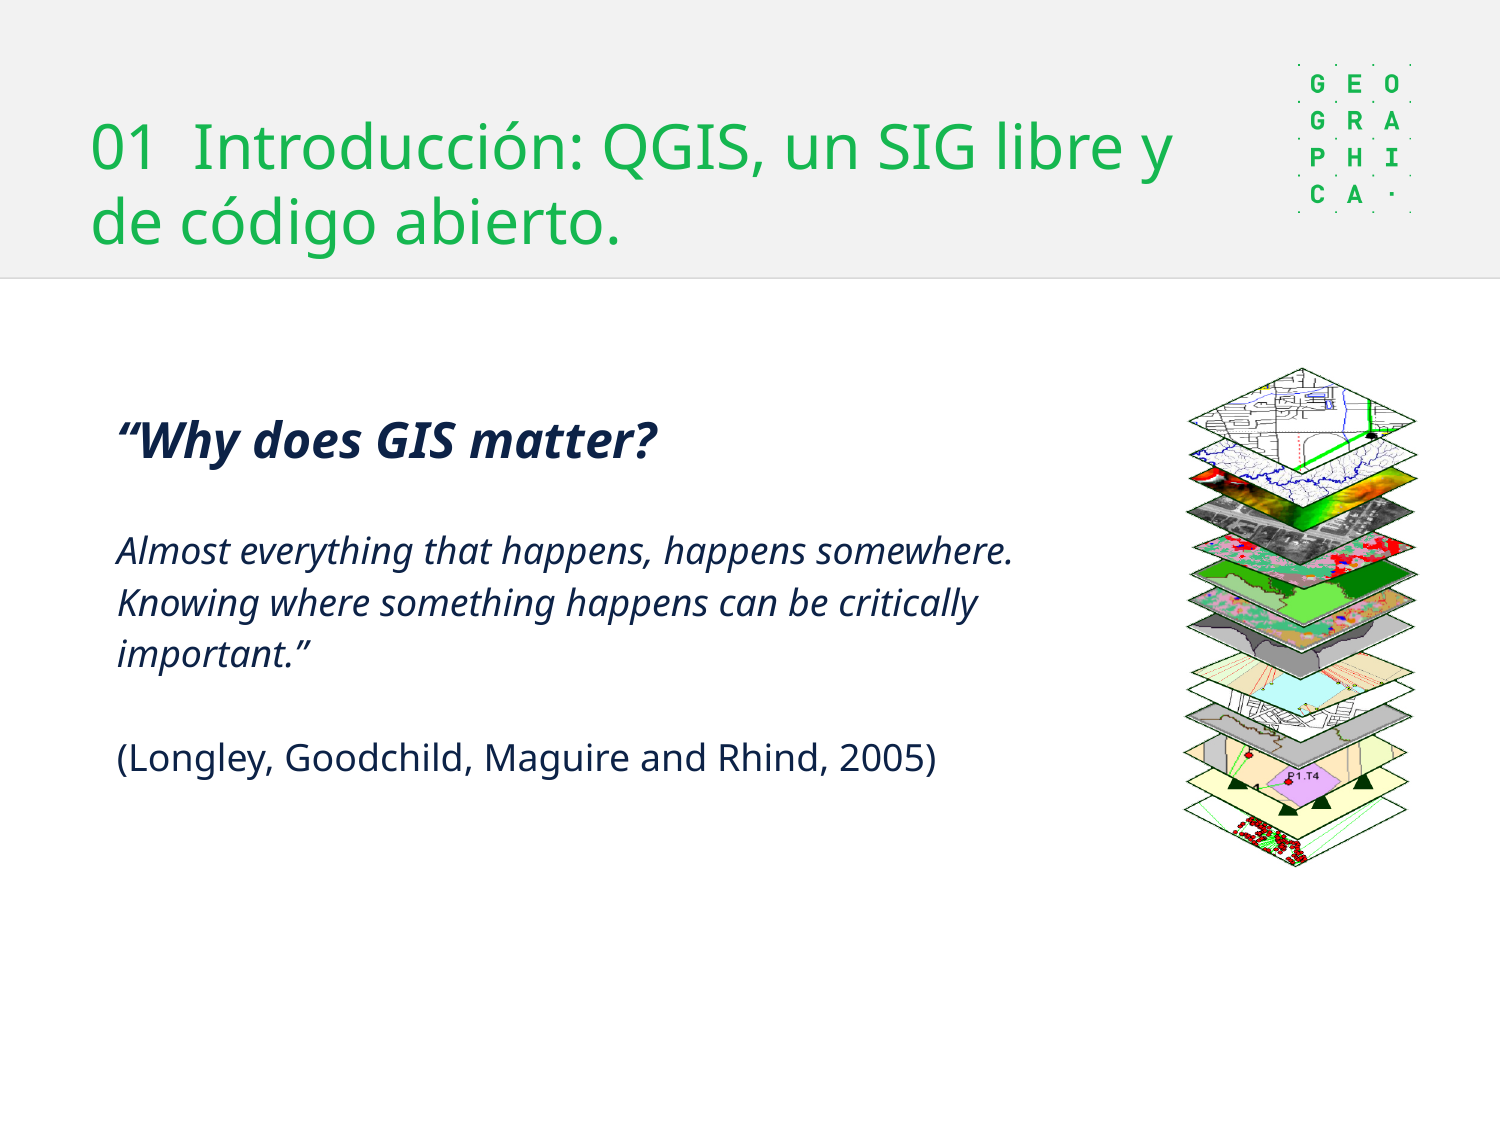

# 01 Introducción: QGIS, un SIG libre y de código abierto.
“Why does GIS matter?
Almost everything that happens, happens somewhere. Knowing where something happens can be critically important.”
(Longley, Goodchild, Maguire and Rhind, 2005)